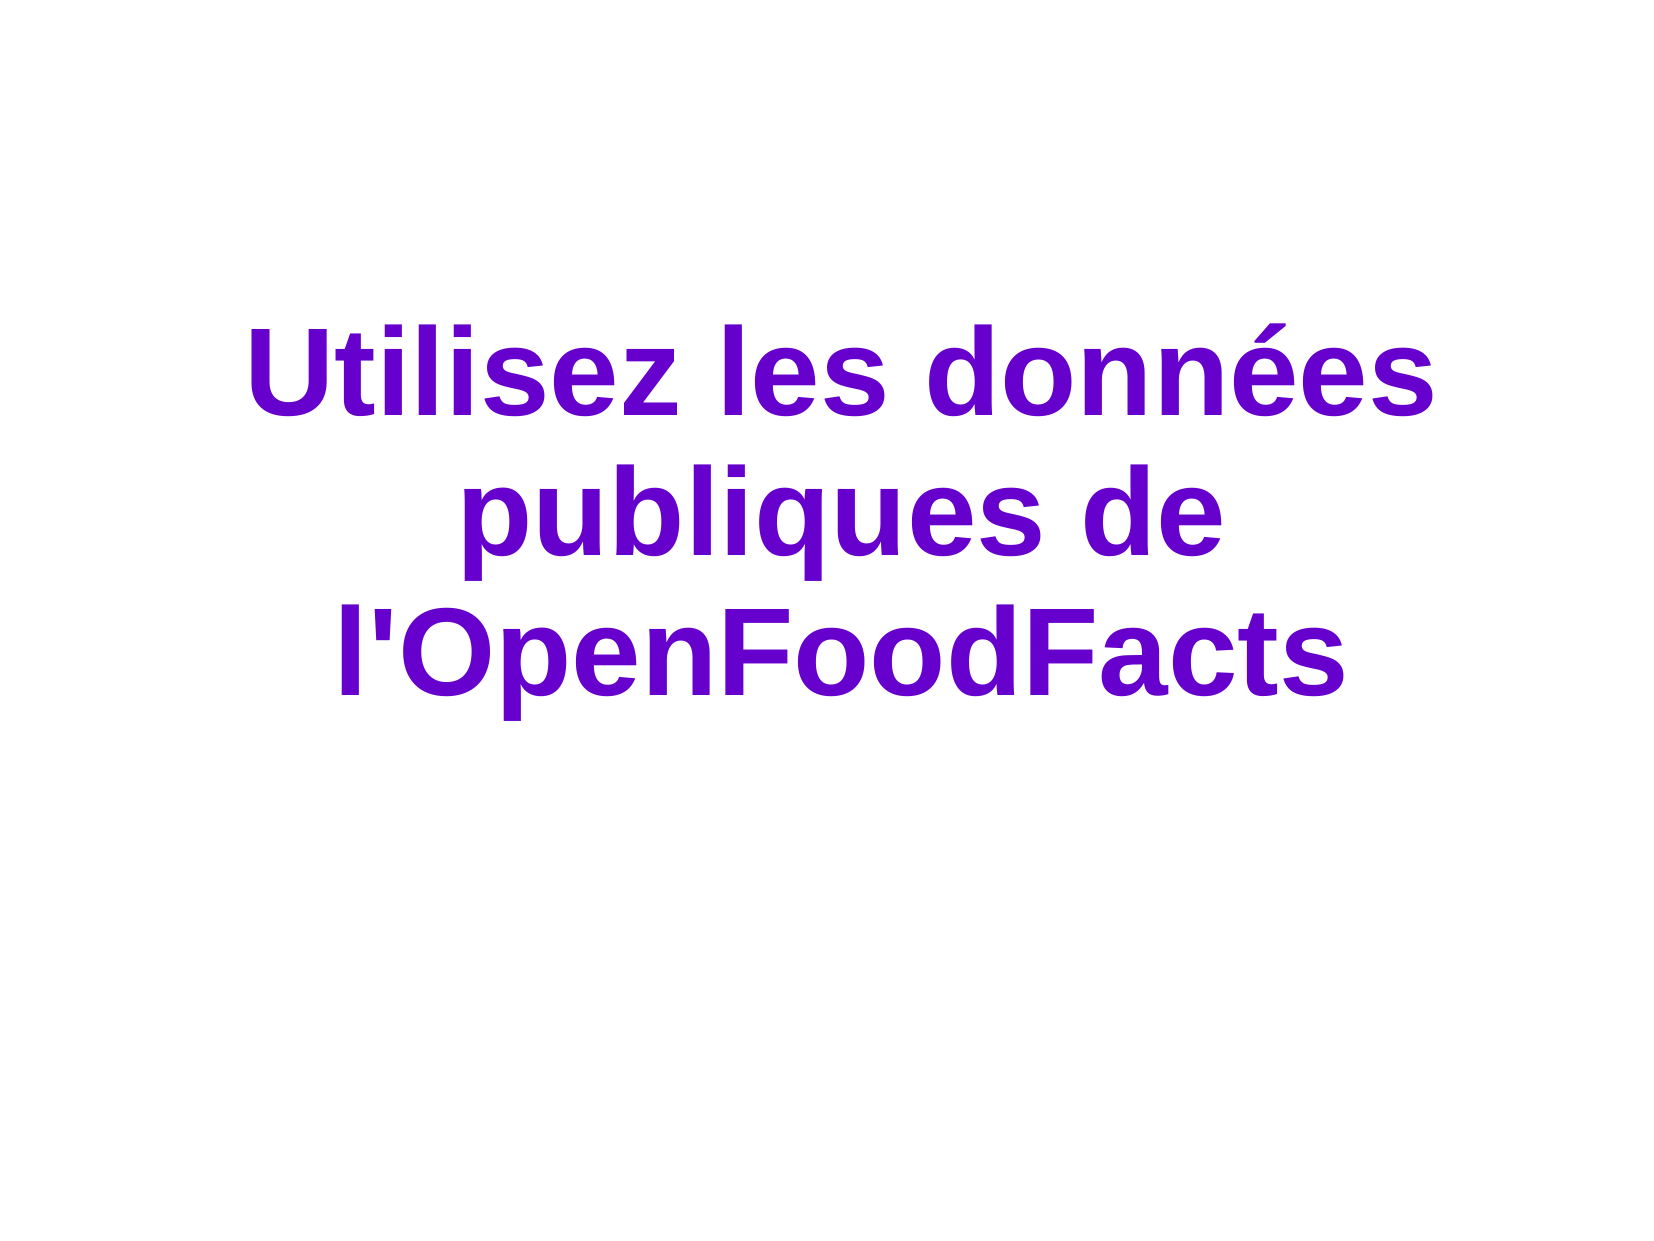

#
Utilisez les données publiques de l'OpenFoodFacts